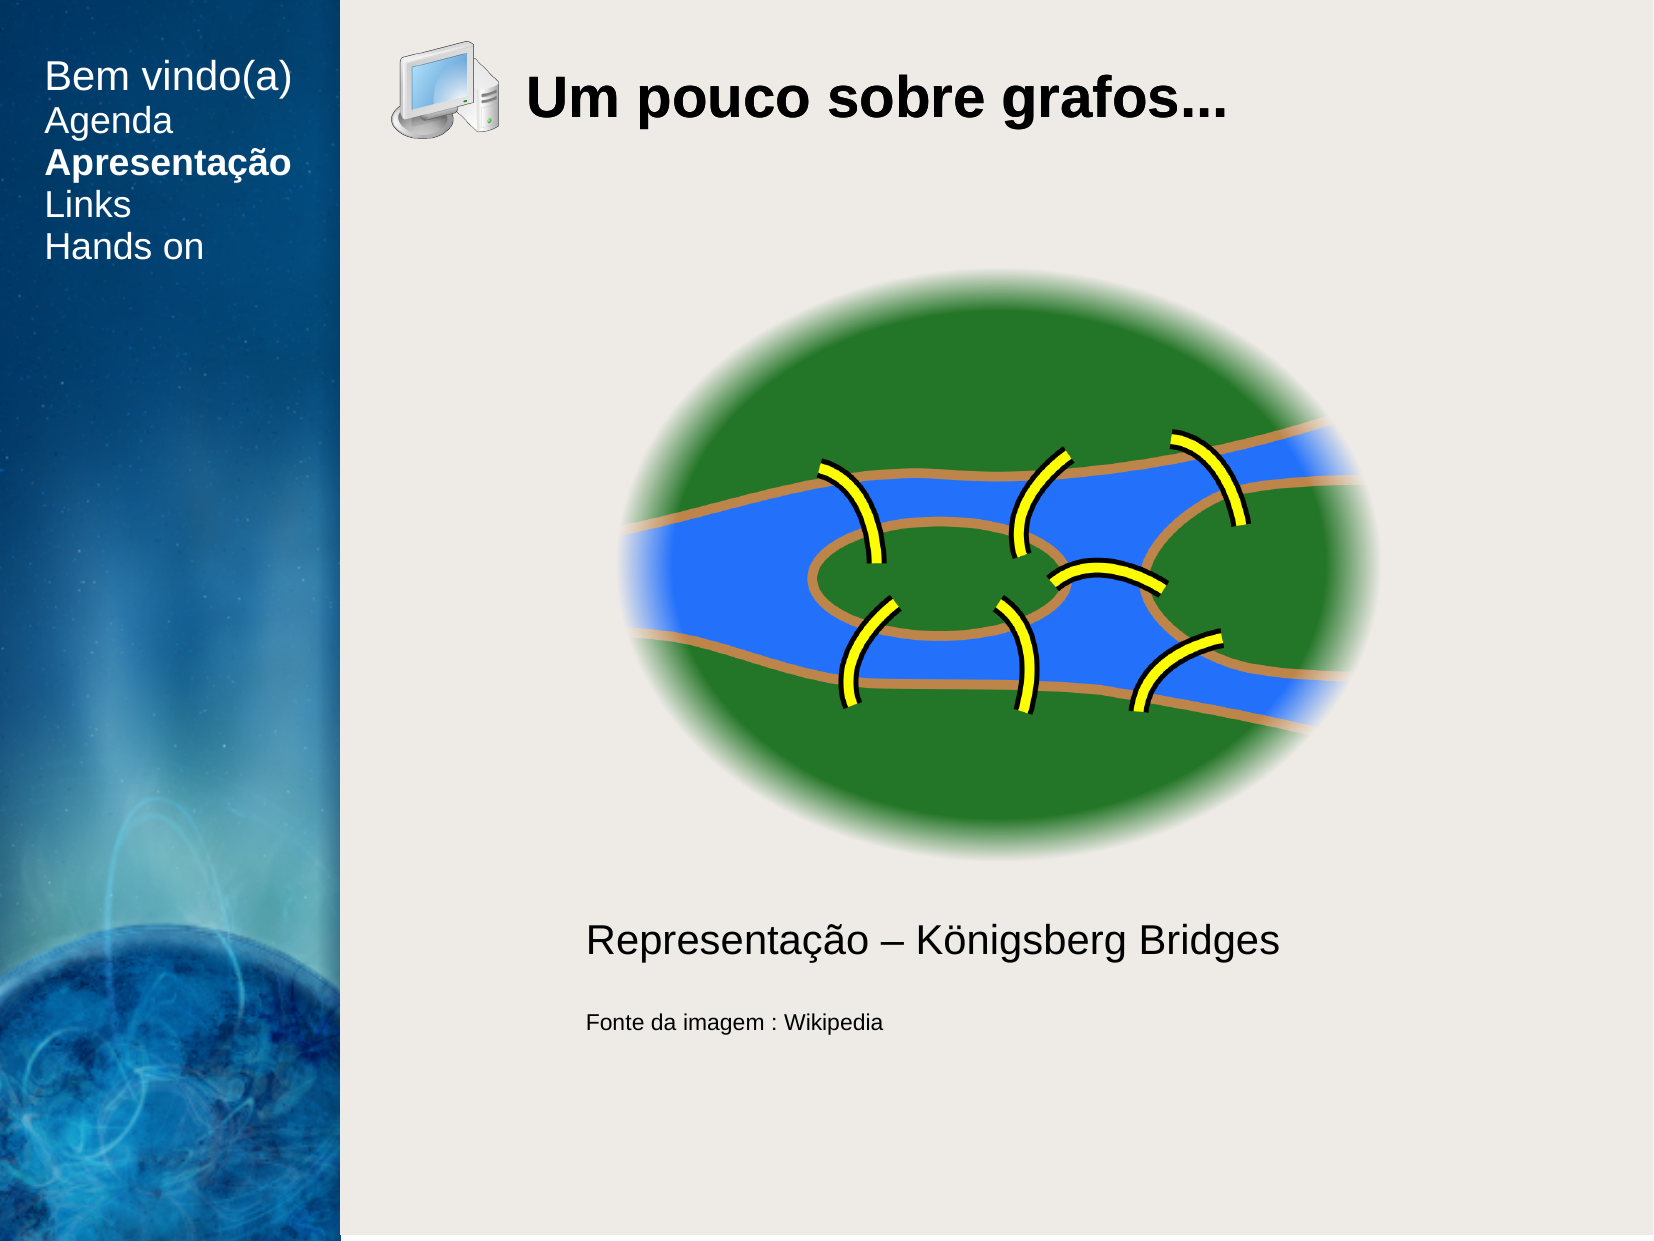

Bem vindo(a)
Agenda
Apresentação
Links
Hands on
# Agenda
Um pouco sobre grafos...
Um pouco sobre grafos...
Representação – Königsberg Bridges
Fonte da imagem : Wikipedia